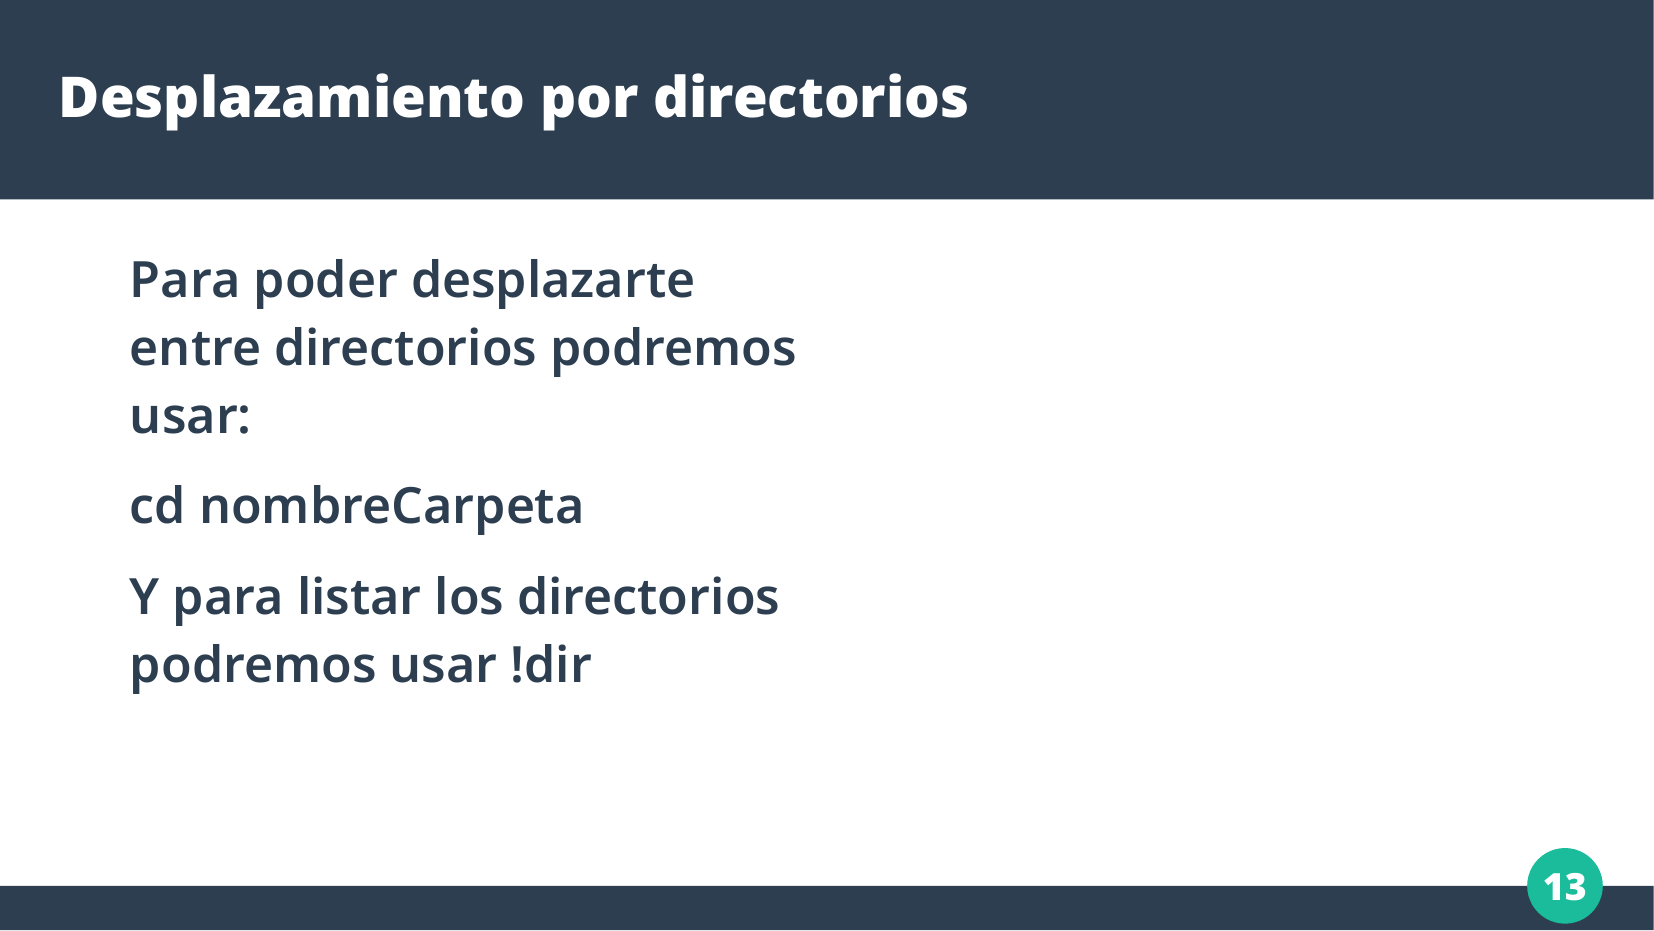

# Desplazamiento por directorios
Para poder desplazarte entre directorios podremos usar:
cd nombreCarpeta
Y para listar los directorios podremos usar !dir